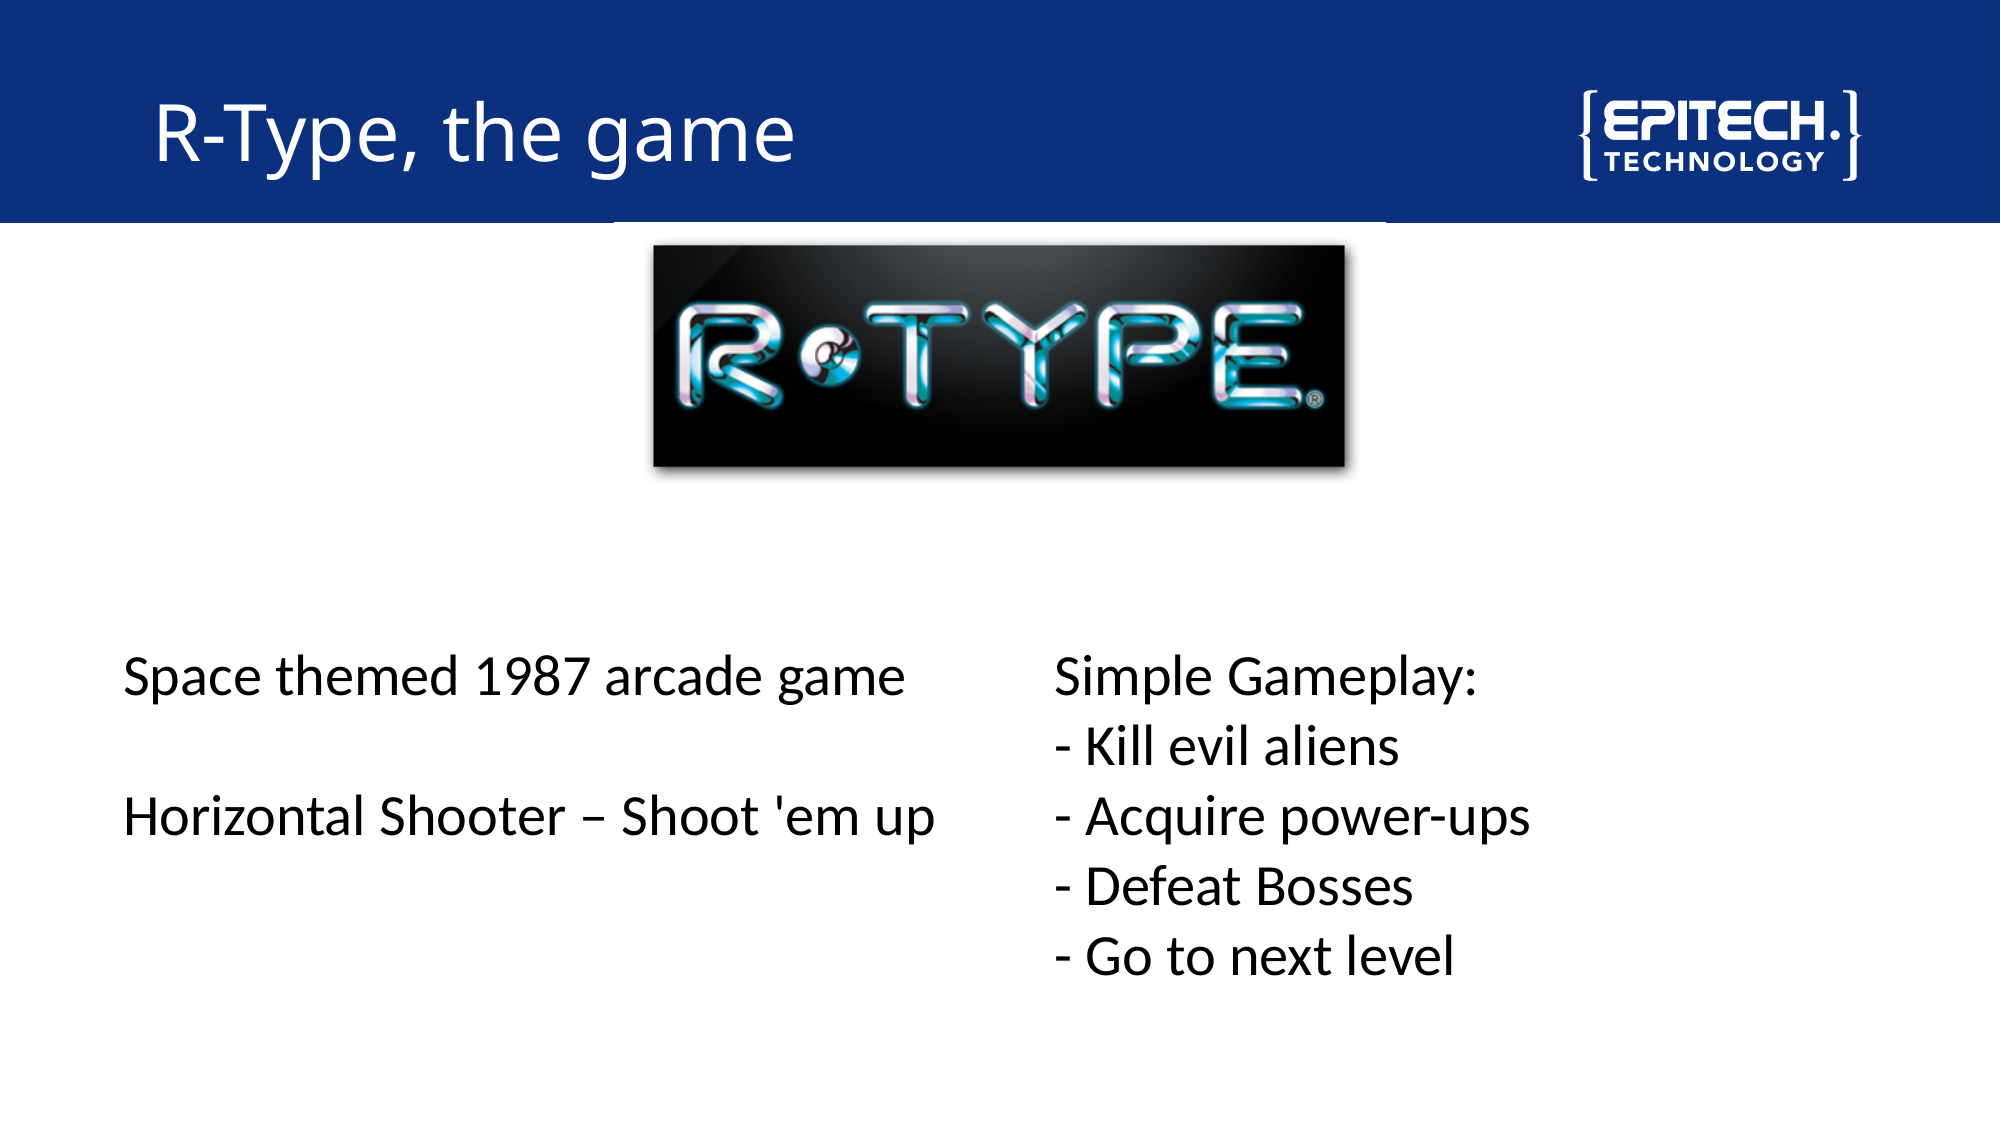

# R-Type, the game
Space themed 1987 arcade game
Horizontal Shooter – Shoot 'em up
Simple Gameplay:
- Kill evil aliens
- Acquire power-ups
- Defeat Bosses
- Go to next level